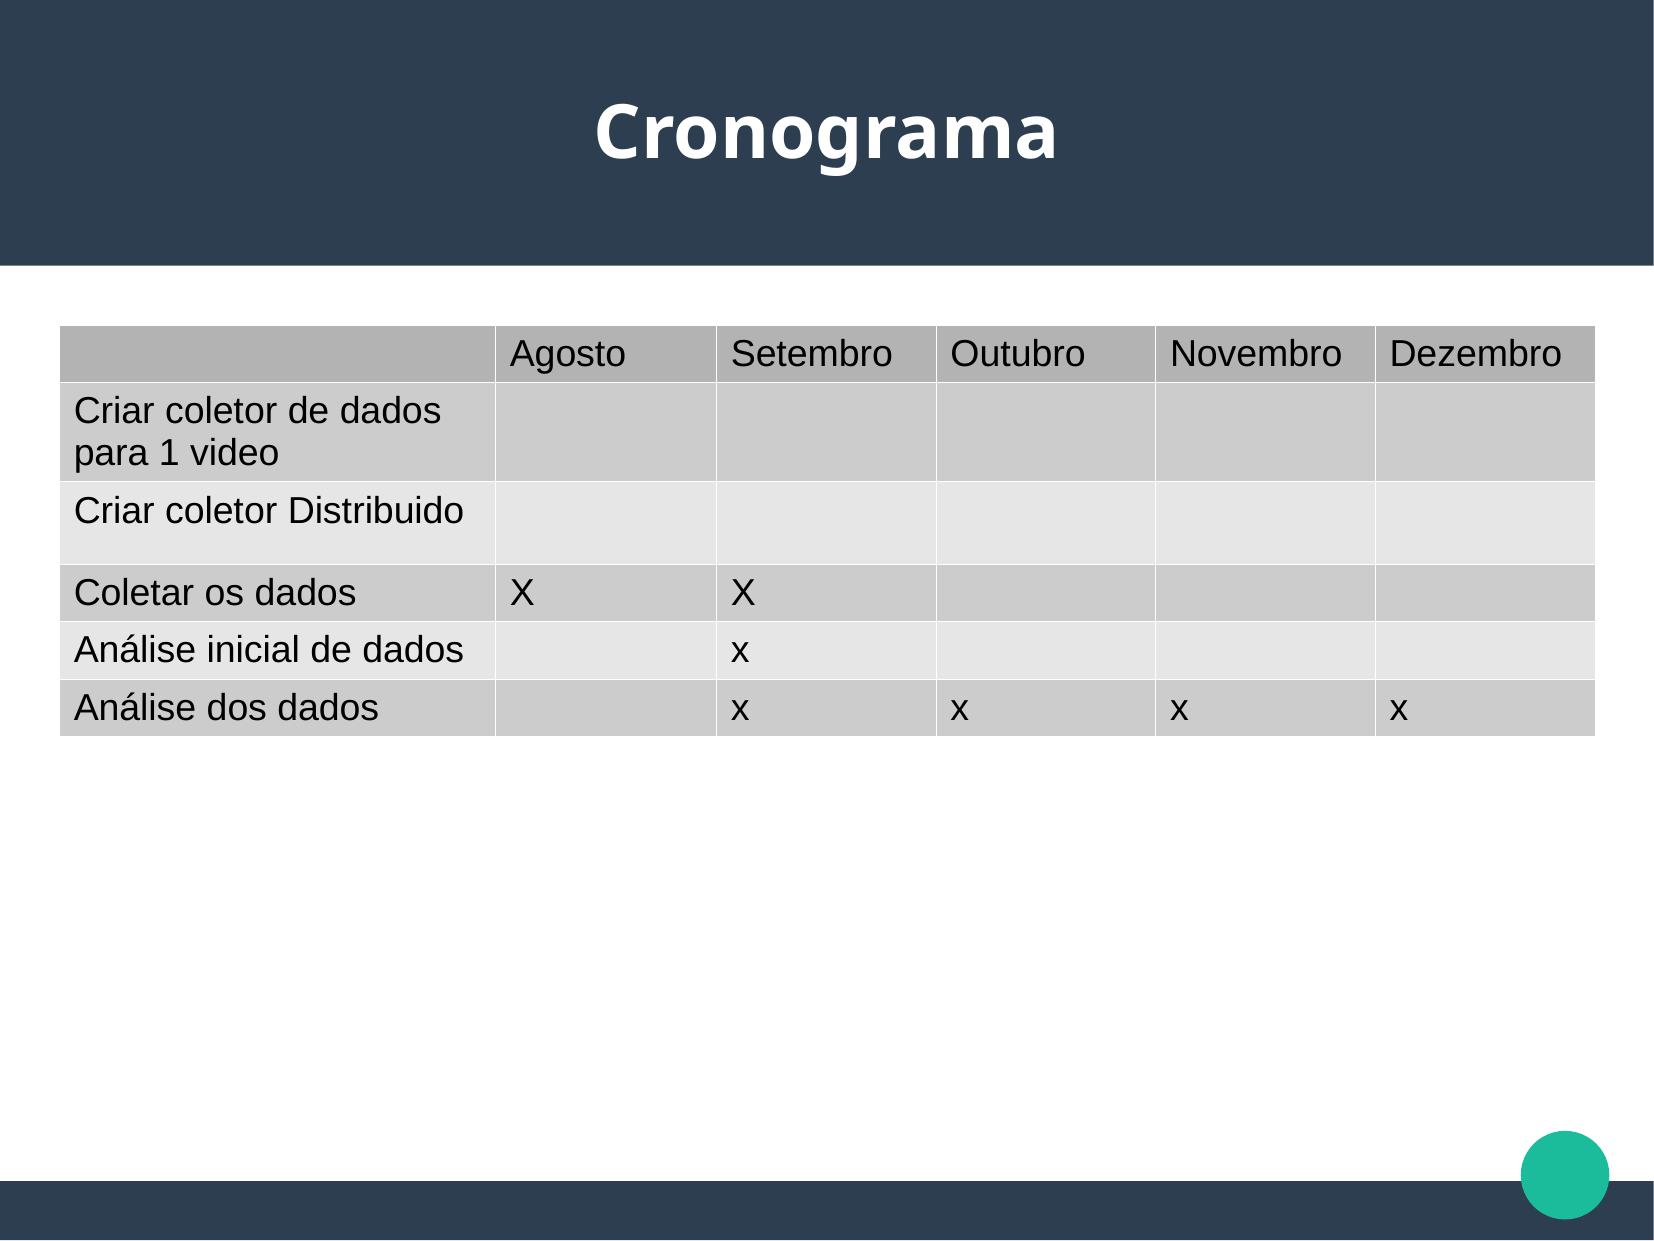

# Cronograma
| | Agosto | Setembro | Outubro | Novembro | Dezembro |
| --- | --- | --- | --- | --- | --- |
| Criar coletor de dados para 1 video | | | | | |
| Criar coletor Distribuido | | | | | |
| Coletar os dados | X | X | | | |
| Análise inicial de dados | | x | | | |
| Análise dos dados | | x | x | x | x |